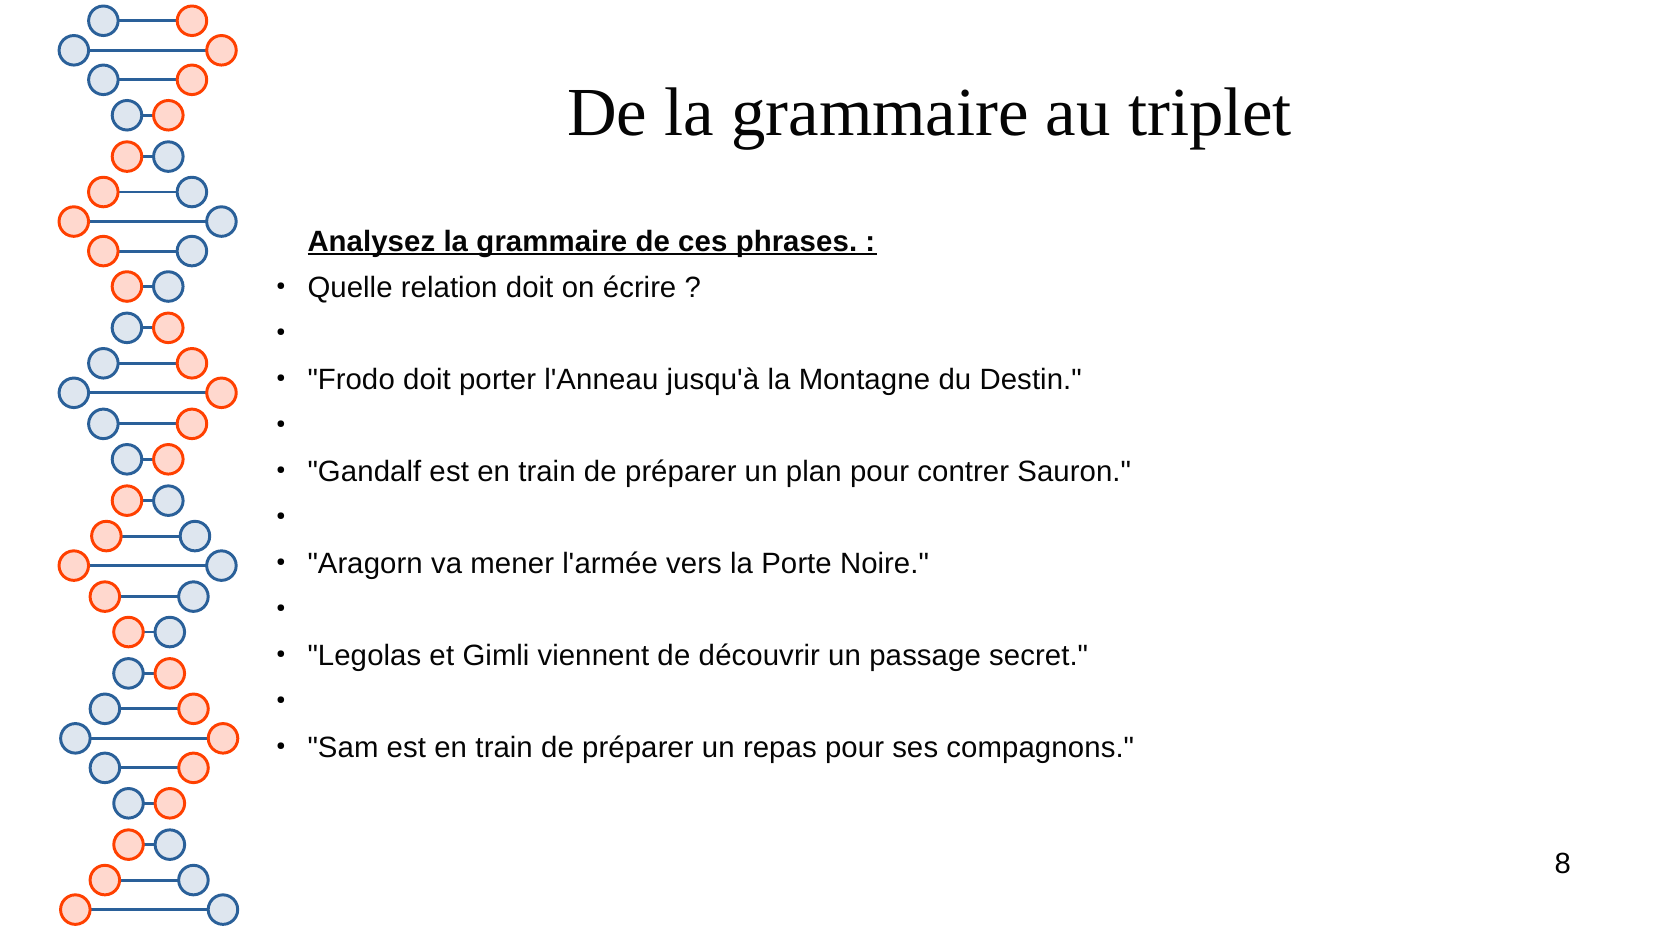

# De la grammaire au triplet
Analysez la grammaire de ces phrases. :
Quelle relation doit on écrire ?
"Frodo doit porter l'Anneau jusqu'à la Montagne du Destin."
"Gandalf est en train de préparer un plan pour contrer Sauron."
"Aragorn va mener l'armée vers la Porte Noire."
"Legolas et Gimli viennent de découvrir un passage secret."
"Sam est en train de préparer un repas pour ses compagnons."
8